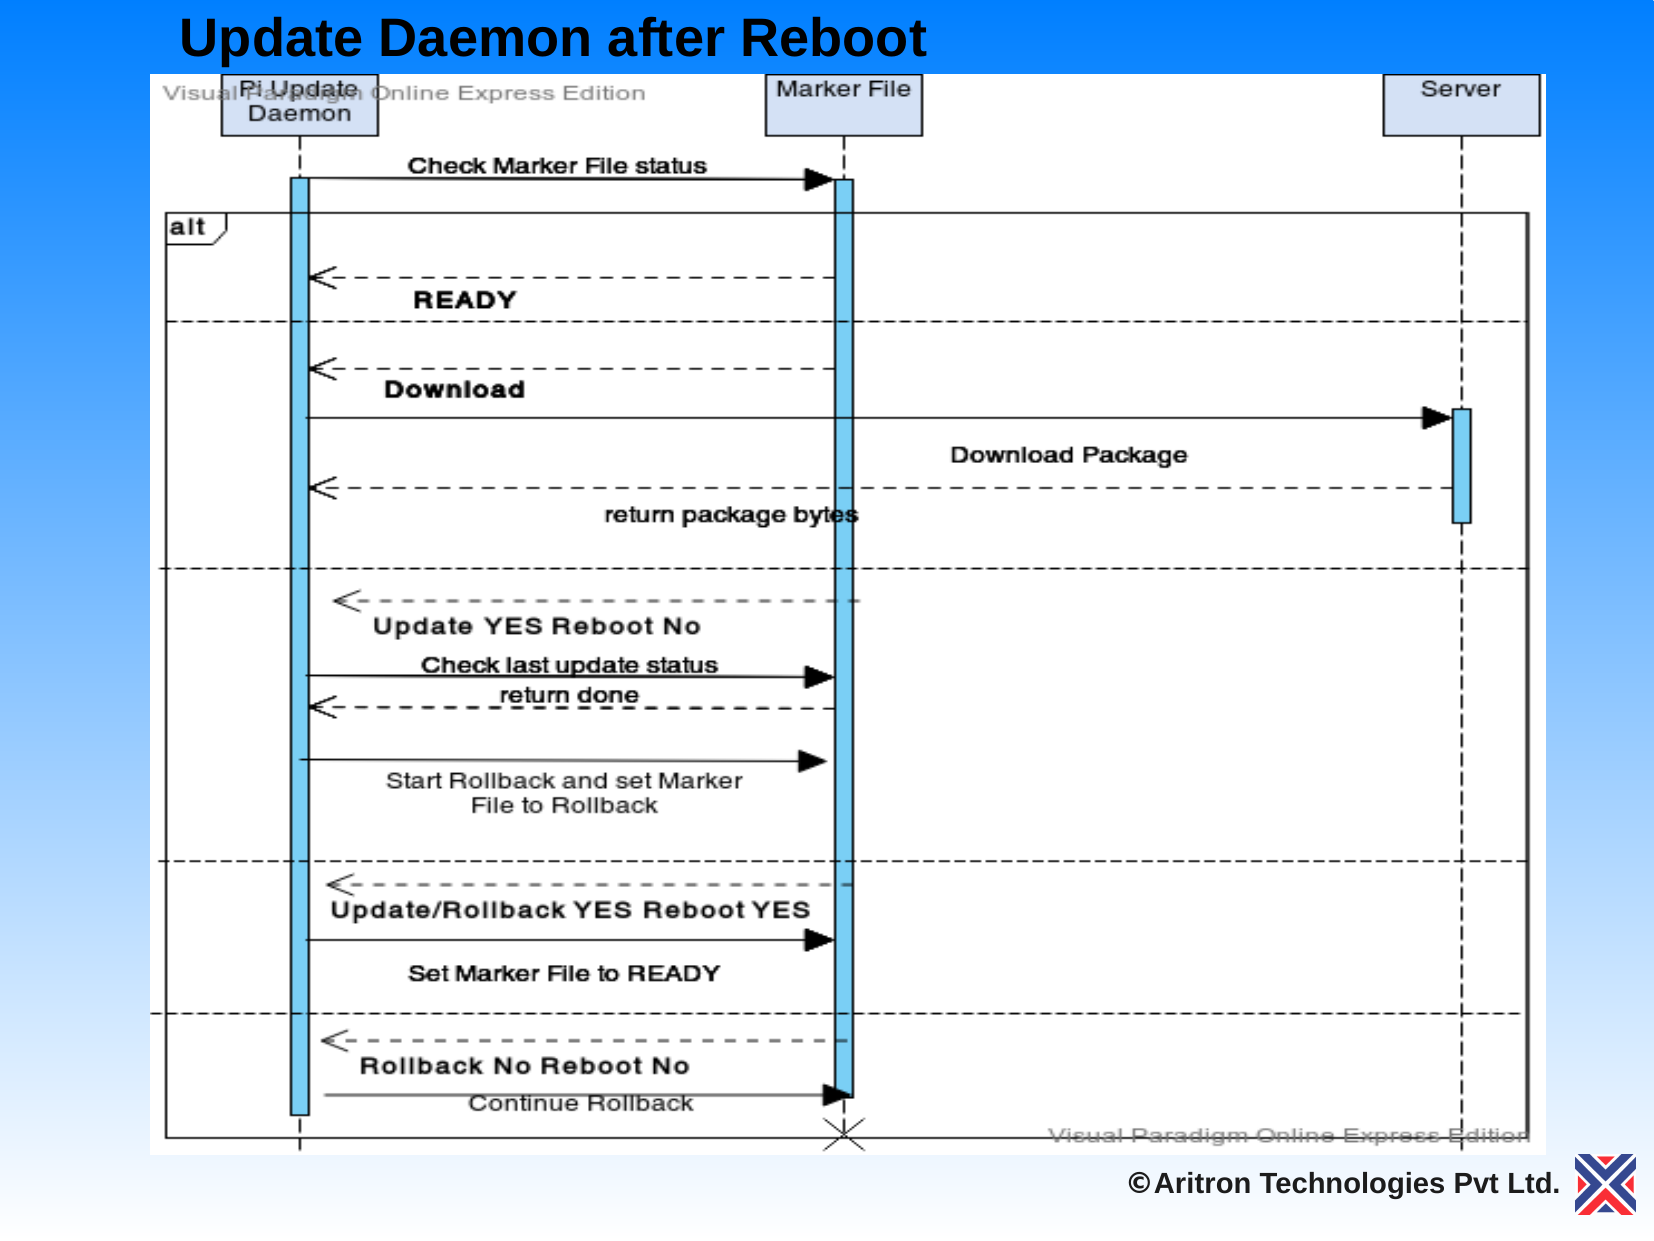

Update Daemon after Reboot
©Aritron Technologies Pvt Ltd.